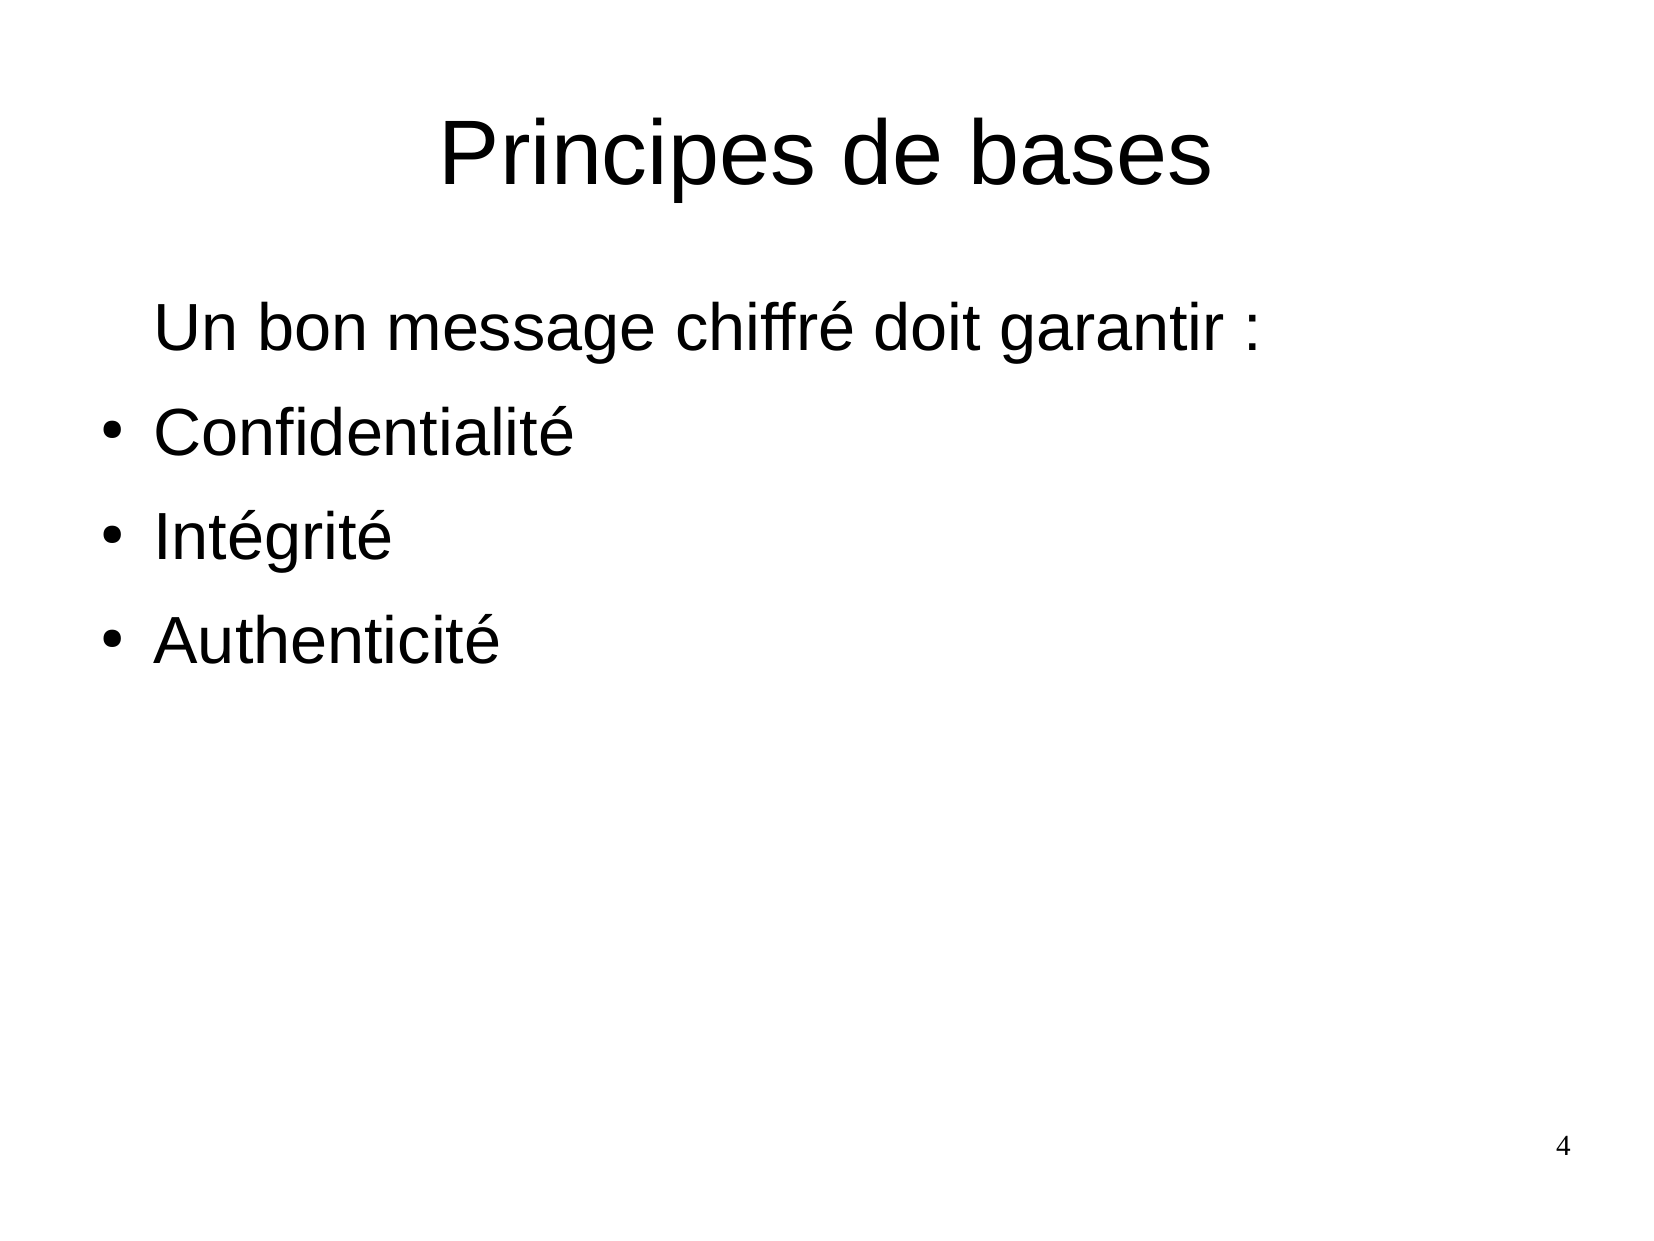

# Principes de bases
Un bon message chiffré doit garantir :
Confidentialité
Intégrité
Authenticité
4